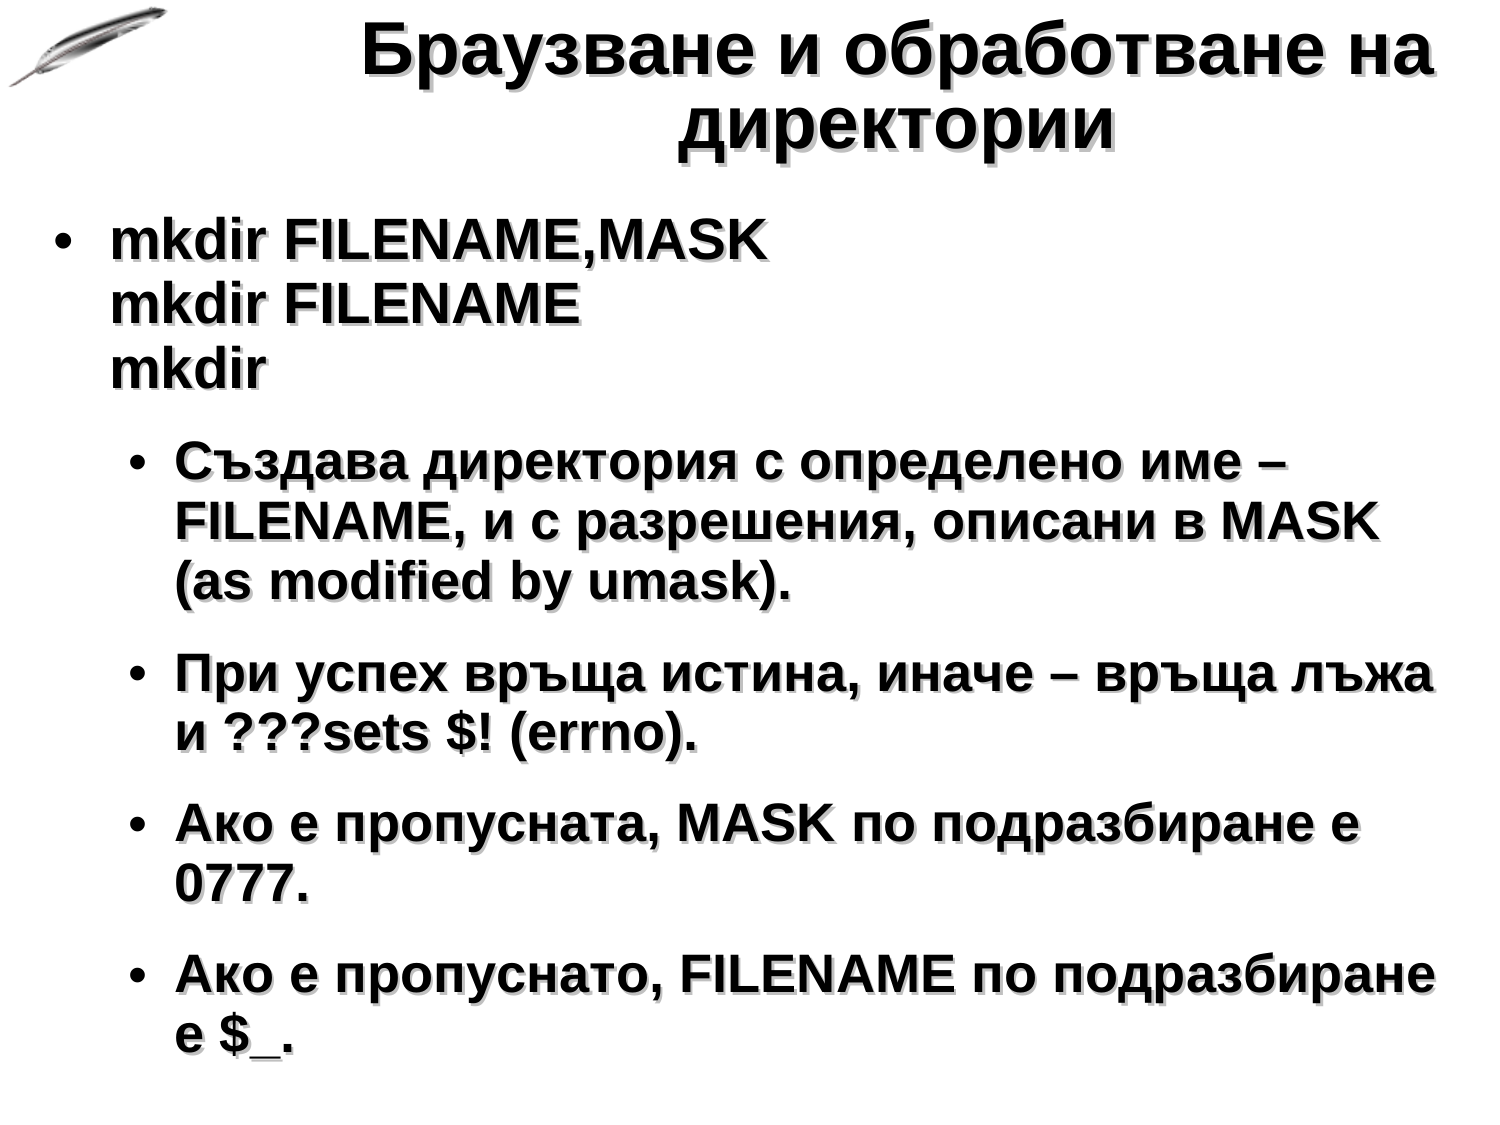

# Браузване и обработване на директории
mkdir FILENAME,MASK
mkdir FILENAME
mkdir
Създава директория с определено име – FILENAME, и с разрешения, описани в MASK
(as modified by umask).
При успех връща истина, иначе – връща лъжа и ???sets $! (errno).
Ако е пропусната, MASK по подразбиране е 0777.
Ако е пропуснато, FILENAME по подразбиране е $_.